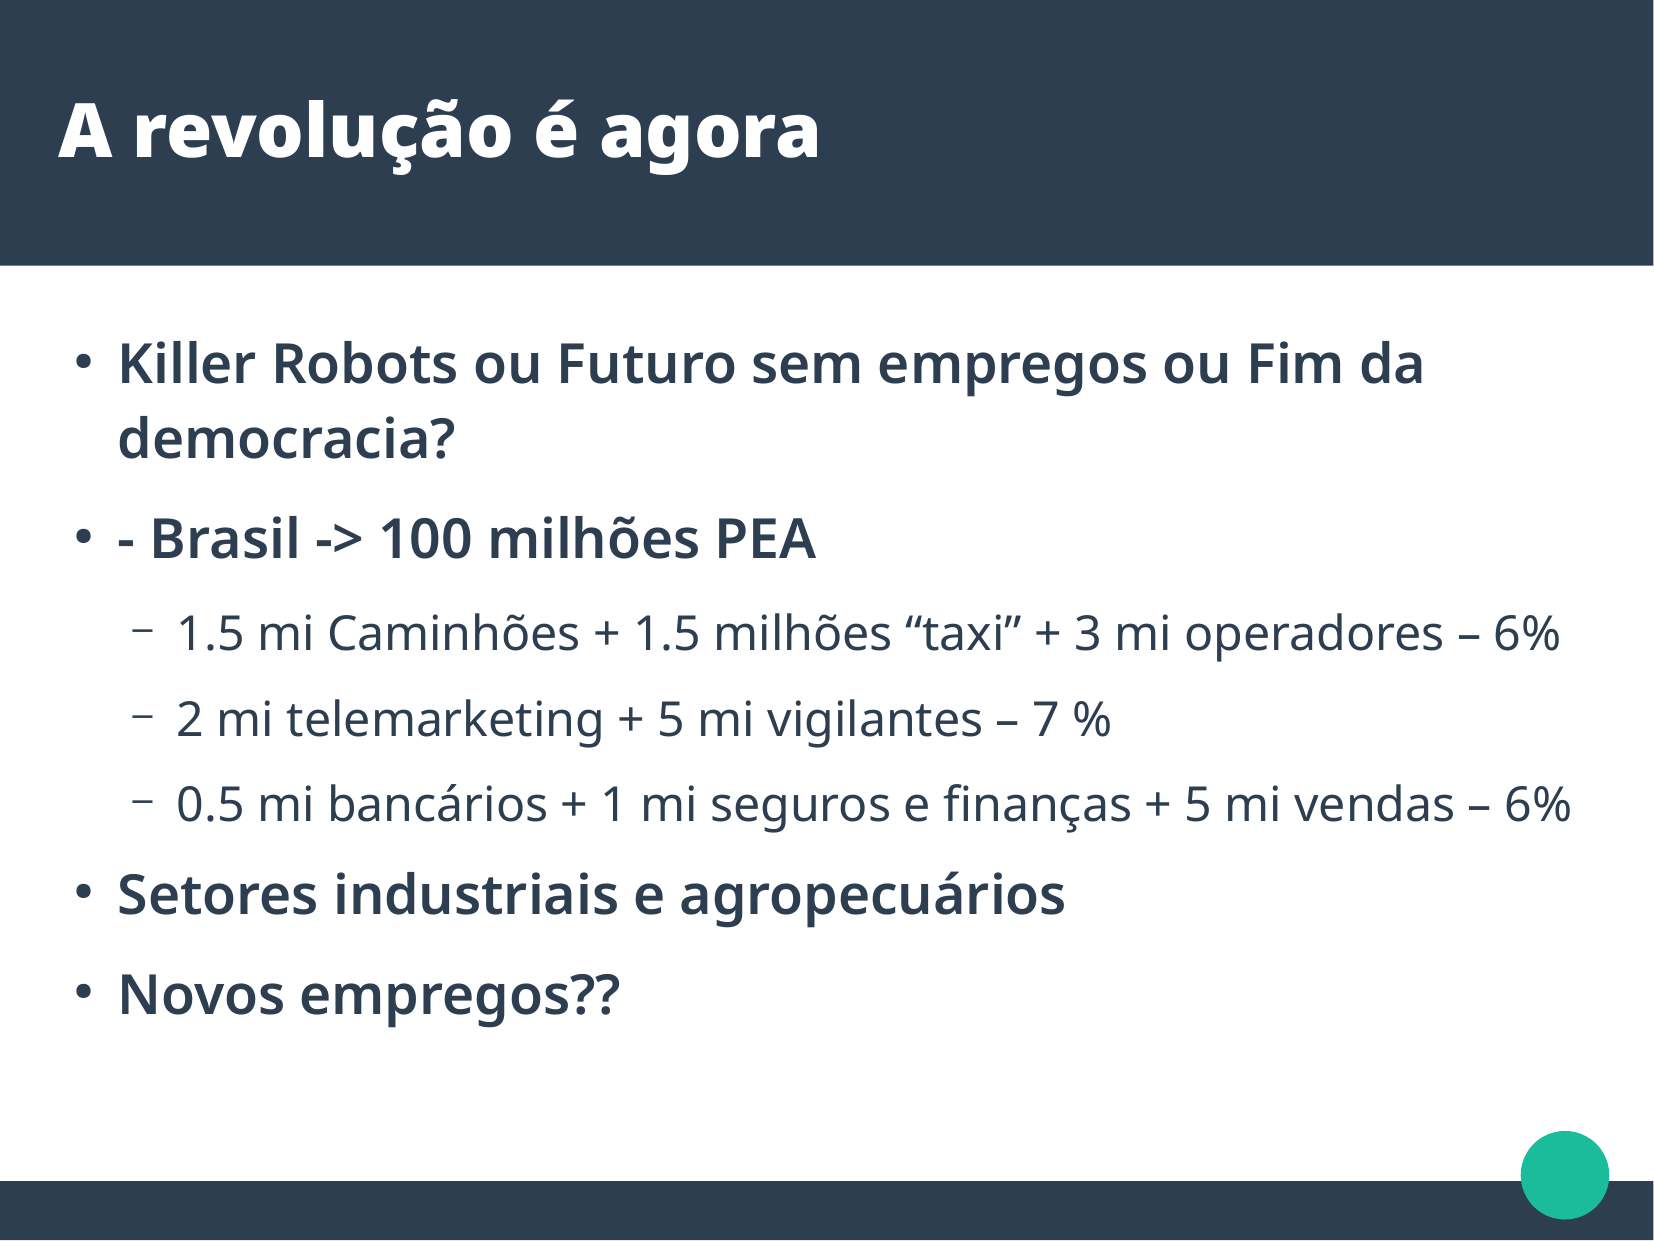

# A revolução é agora
Killer Robots ou Futuro sem empregos ou Fim da democracia?
- Brasil -> 100 milhões PEA
1.5 mi Caminhões + 1.5 milhões “taxi” + 3 mi operadores – 6%
2 mi telemarketing + 5 mi vigilantes – 7 %
0.5 mi bancários + 1 mi seguros e finanças + 5 mi vendas – 6%
Setores industriais e agropecuários
Novos empregos??